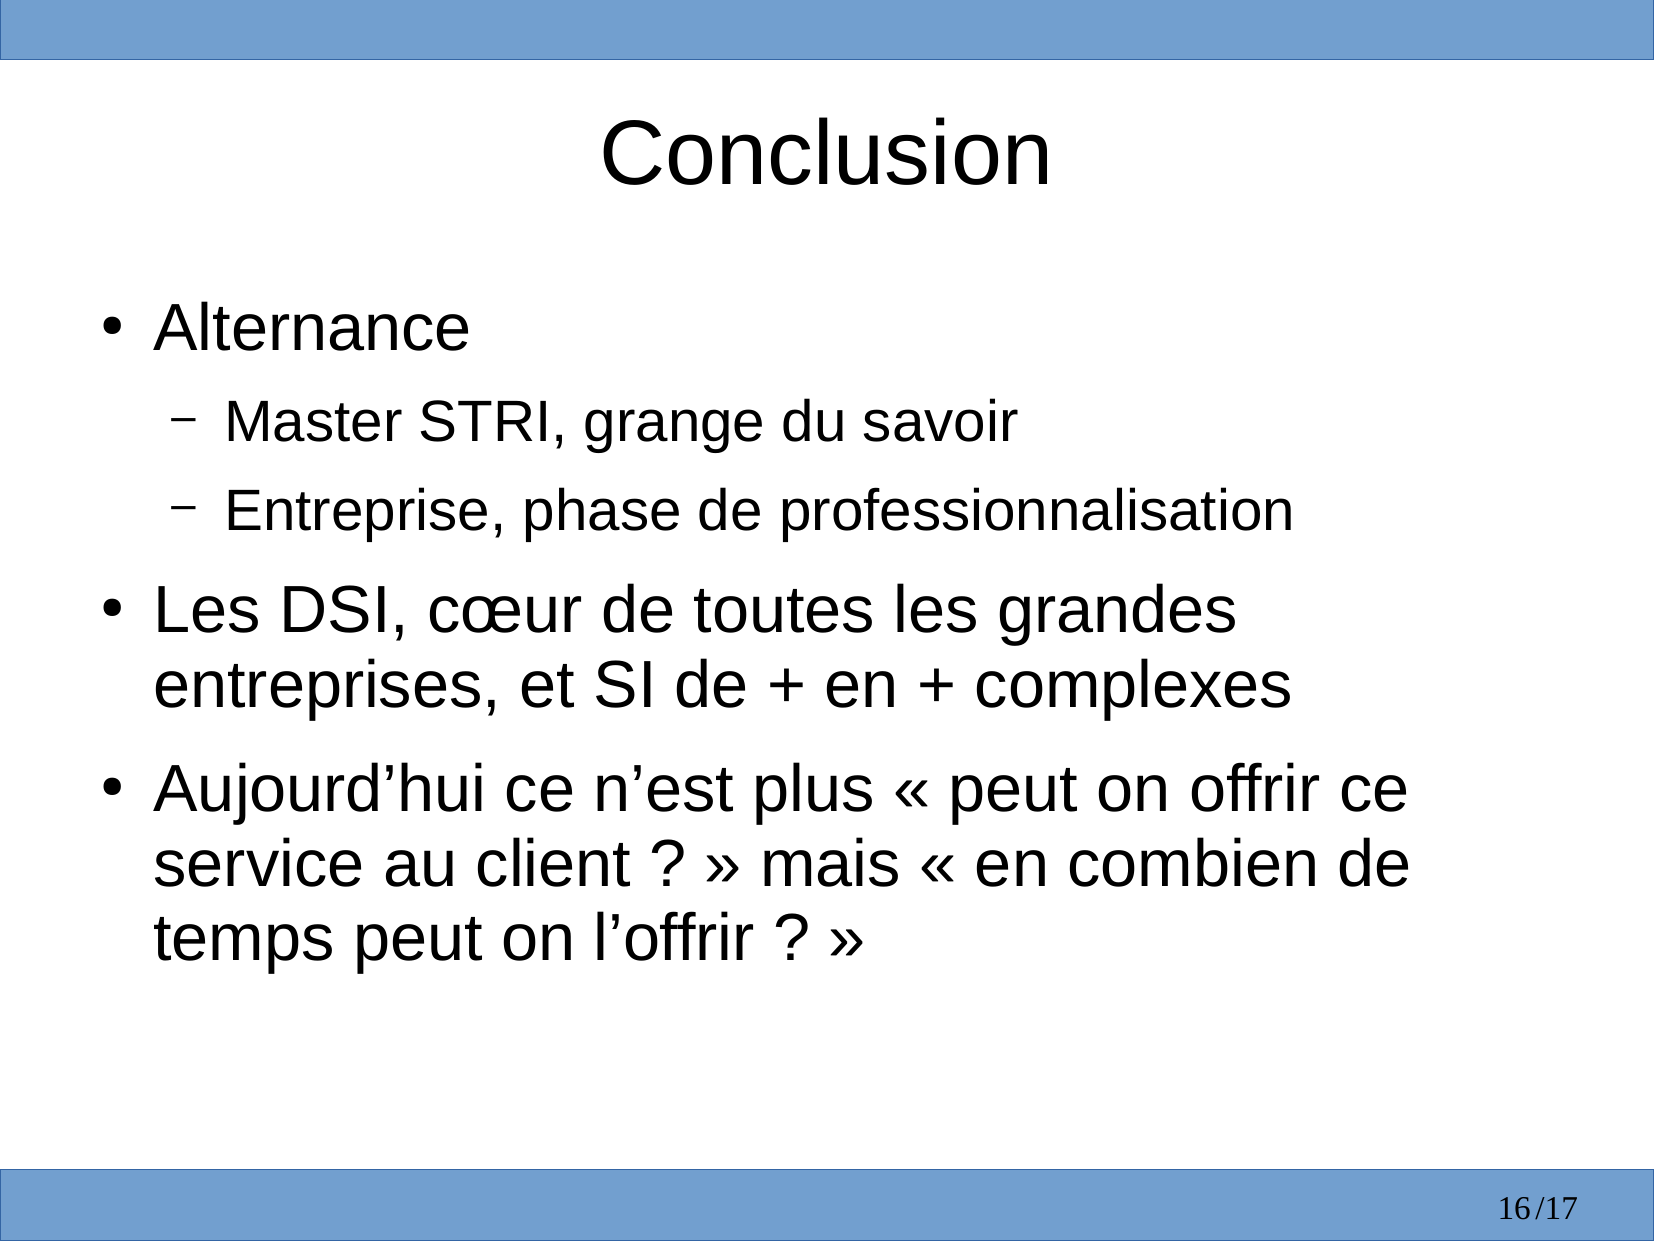

# Conclusion
Alternance
Master STRI, grange du savoir
Entreprise, phase de professionnalisation
Les DSI, cœur de toutes les grandes entreprises, et SI de + en + complexes
Aujourd’hui ce n’est plus « peut on offrir ce service au client ? » mais « en combien de temps peut on l’offrir ? »
16
/17